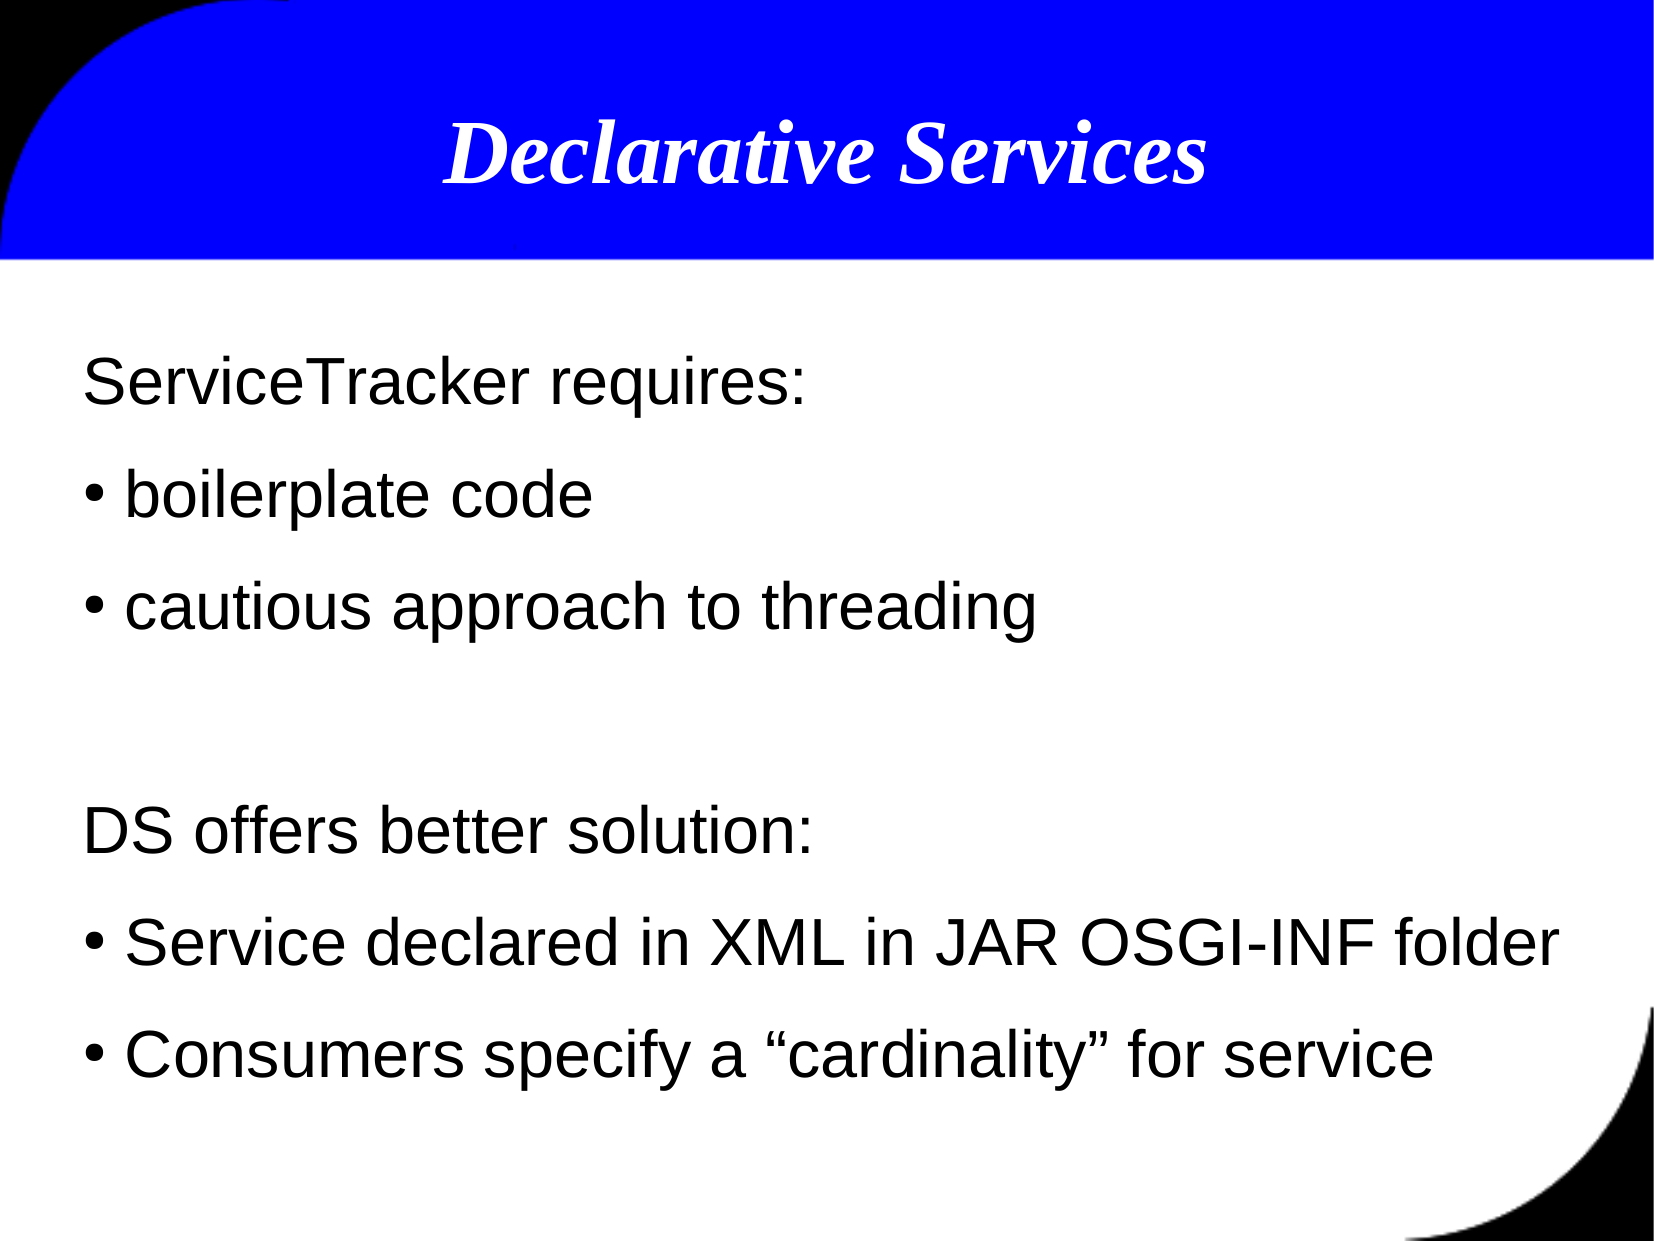

# Declarative Services
ServiceTracker requires:
 boilerplate code
 cautious approach to threading
DS offers better solution:
 Service declared in XML in JAR OSGI-INF folder
 Consumers specify a “cardinality” for service